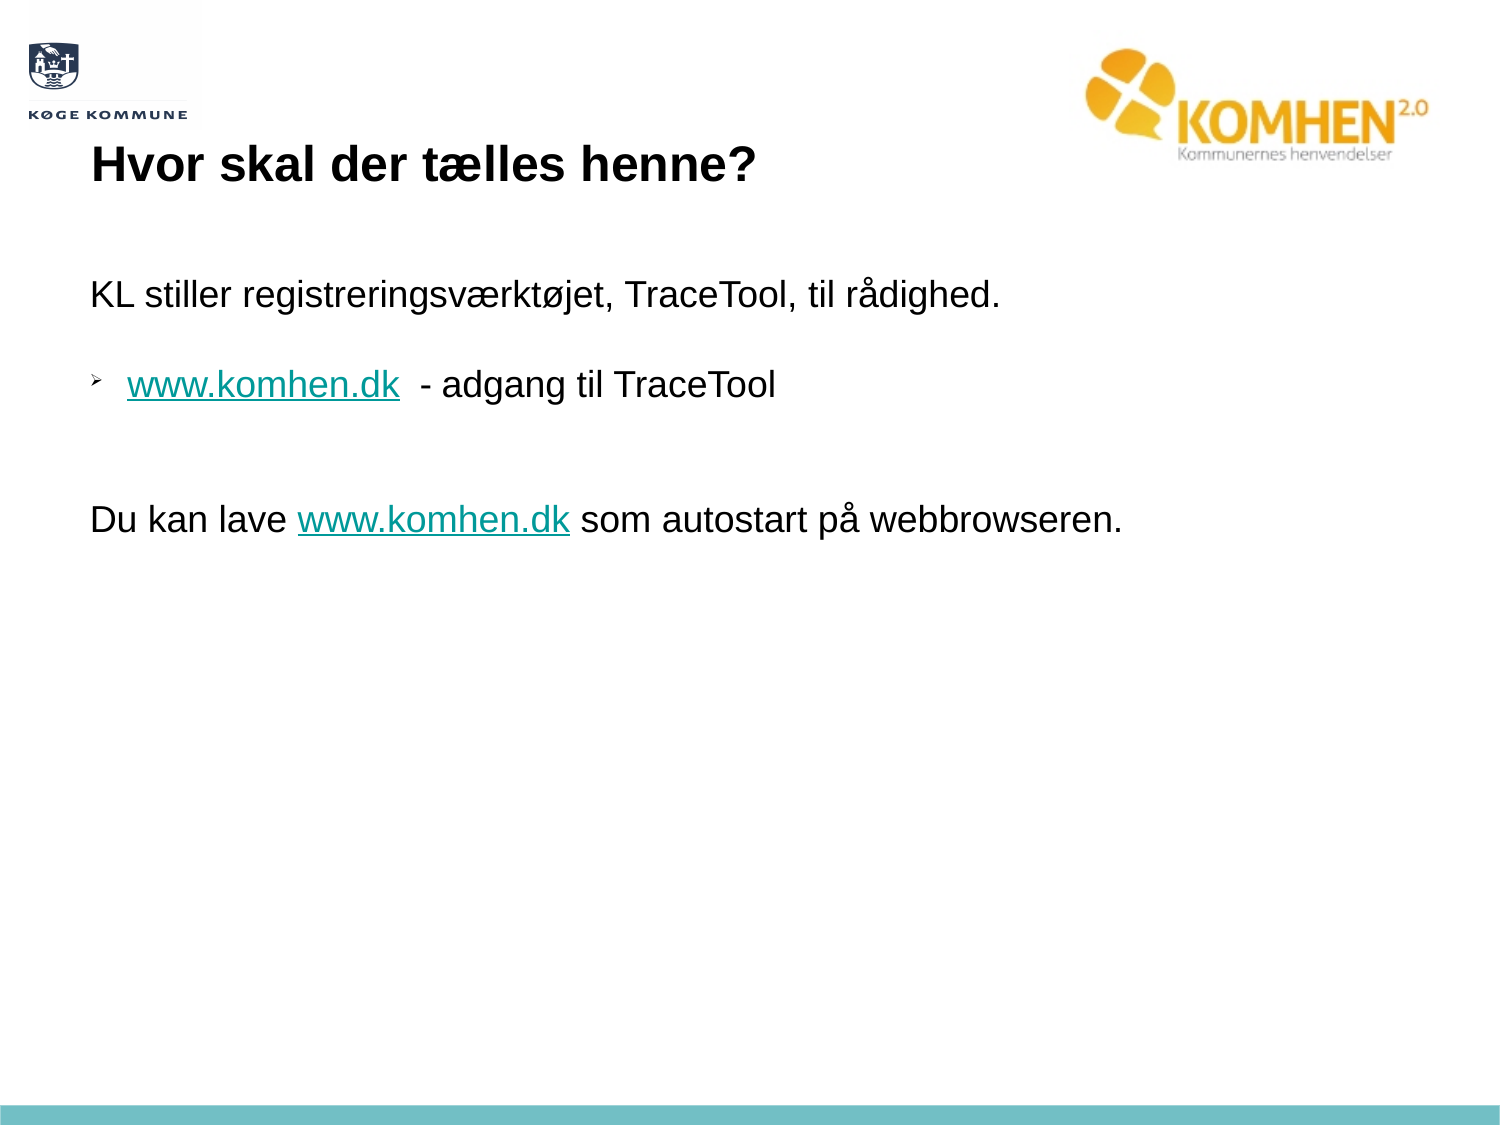

Hvor skal der tælles henne?
KL stiller registreringsværktøjet, TraceTool, til rådighed.
www.komhen.dk - adgang til TraceTool
Du kan lave www.komhen.dk som autostart på webbrowseren.